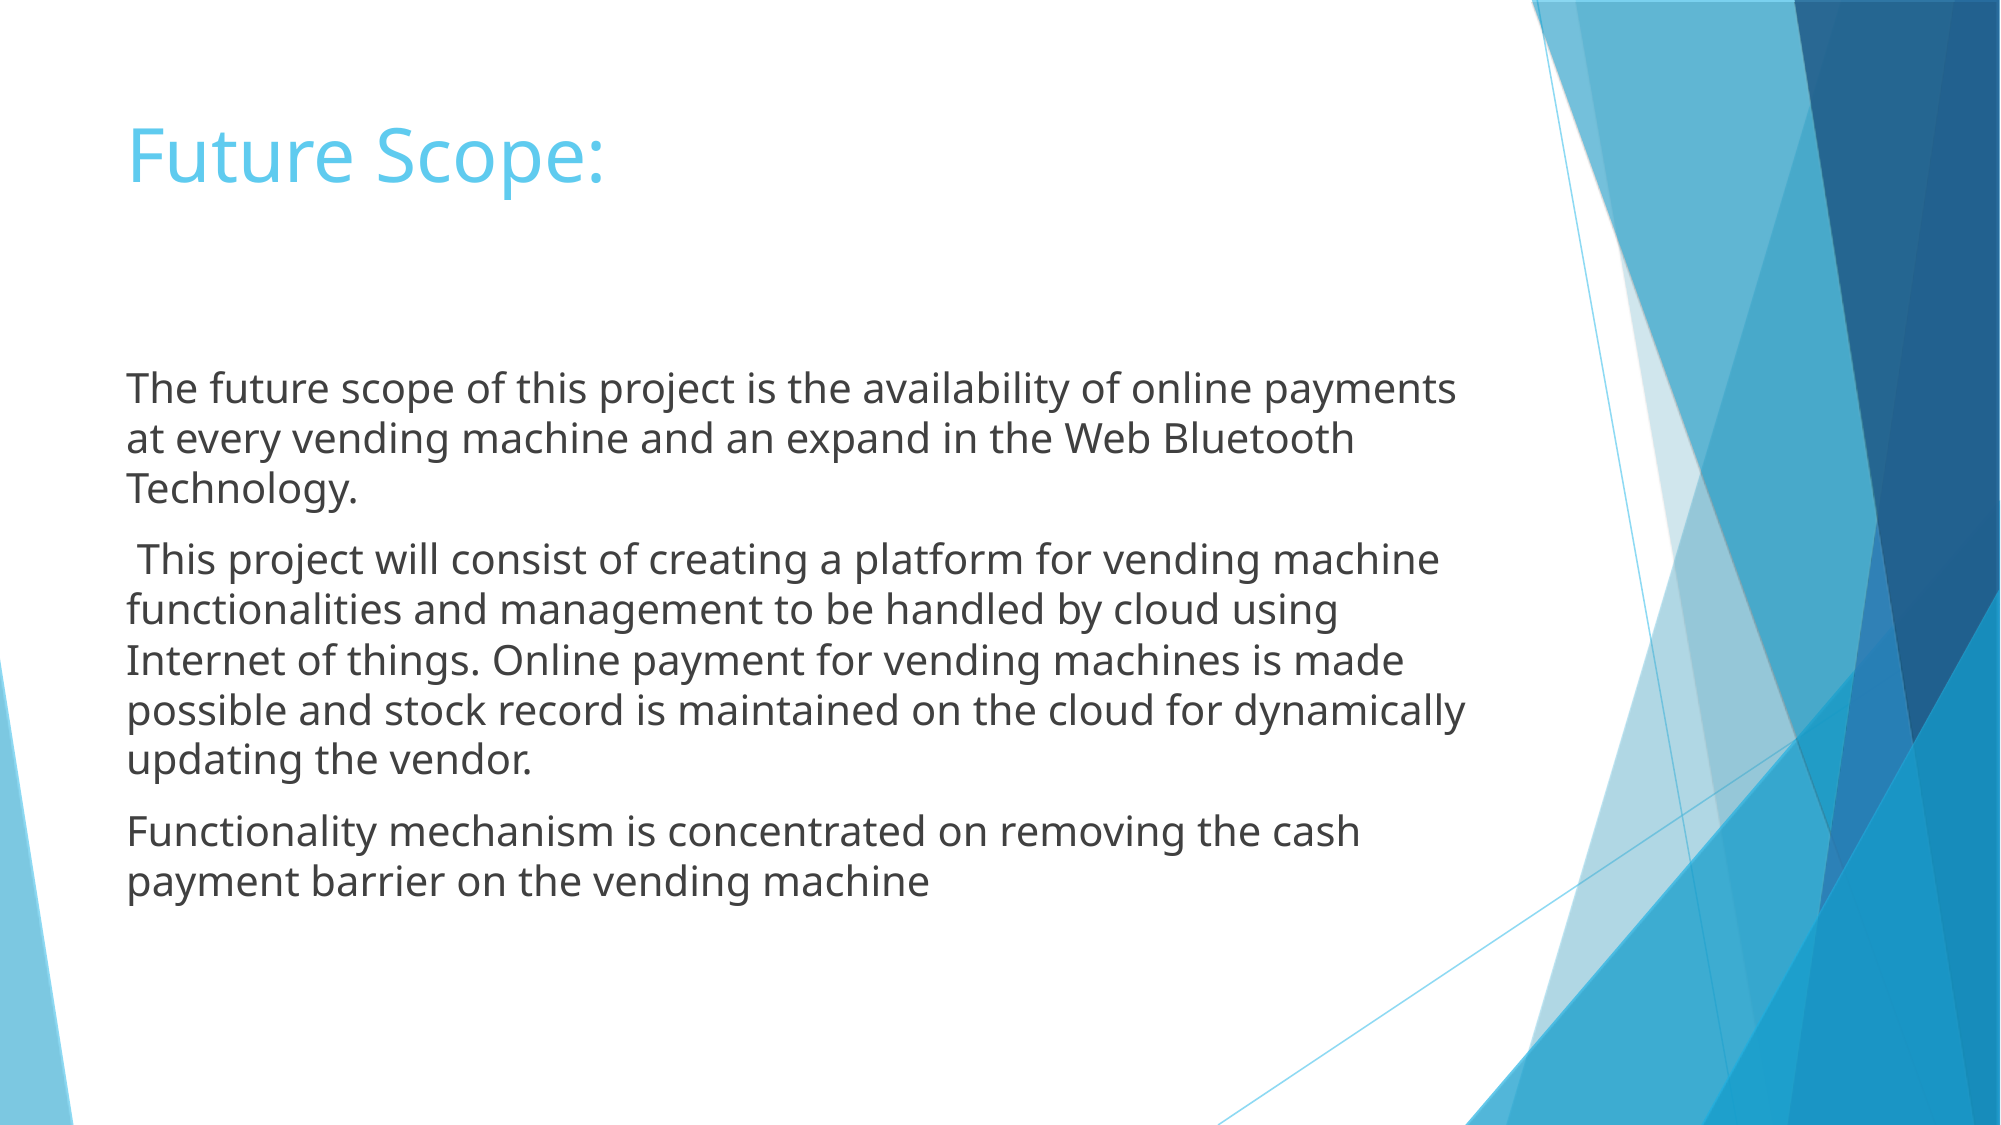

# Future Scope:
The future scope of this project is the availability of online payments at every vending machine and an expand in the Web Bluetooth Technology.
 This project will consist of creating a platform for vending machine functionalities and management to be handled by cloud using Internet of things. Online payment for vending machines is made possible and stock record is maintained on the cloud for dynamically updating the vendor.
Functionality mechanism is concentrated on removing the cash payment barrier on the vending machine